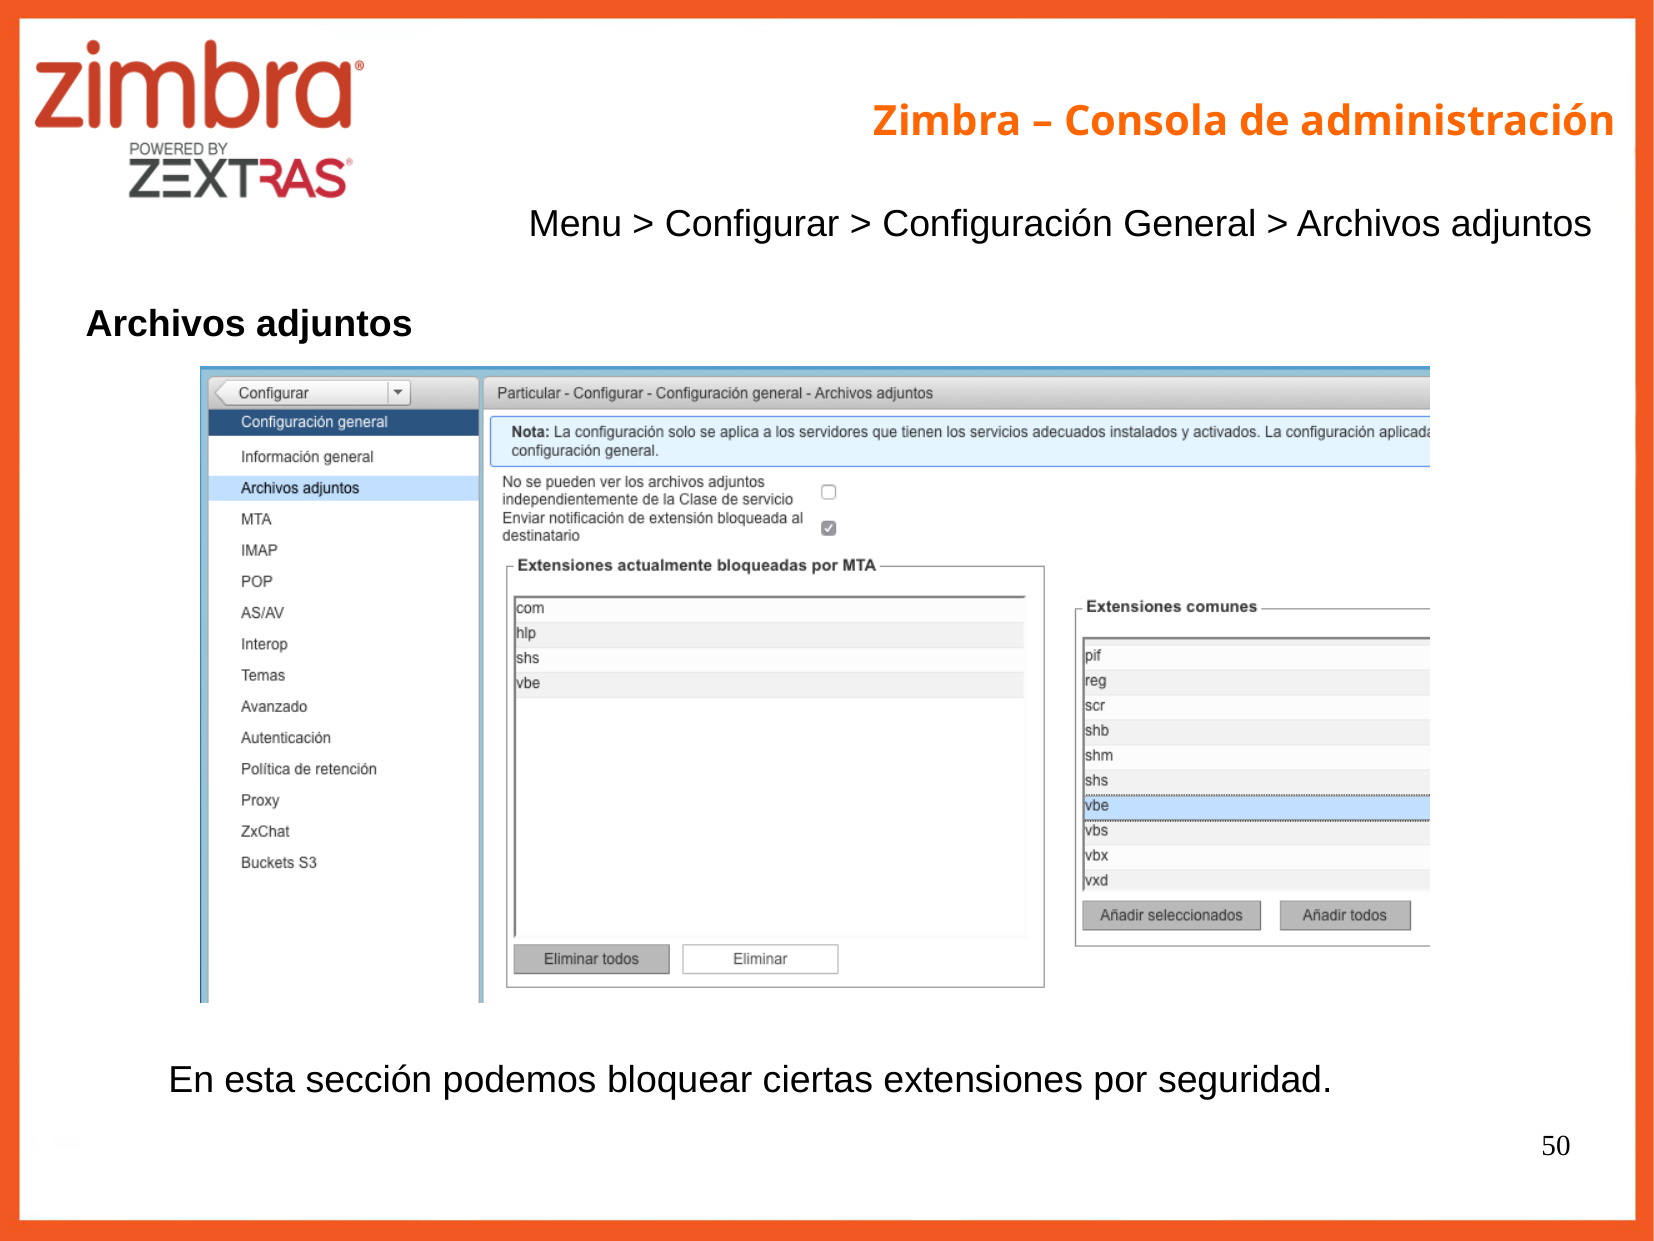

Zimbra – Consola de administración
Menu > Configurar > Configuración General > Archivos adjuntos
Archivos adjuntos
En esta sección podemos bloquear ciertas extensiones por seguridad.
50